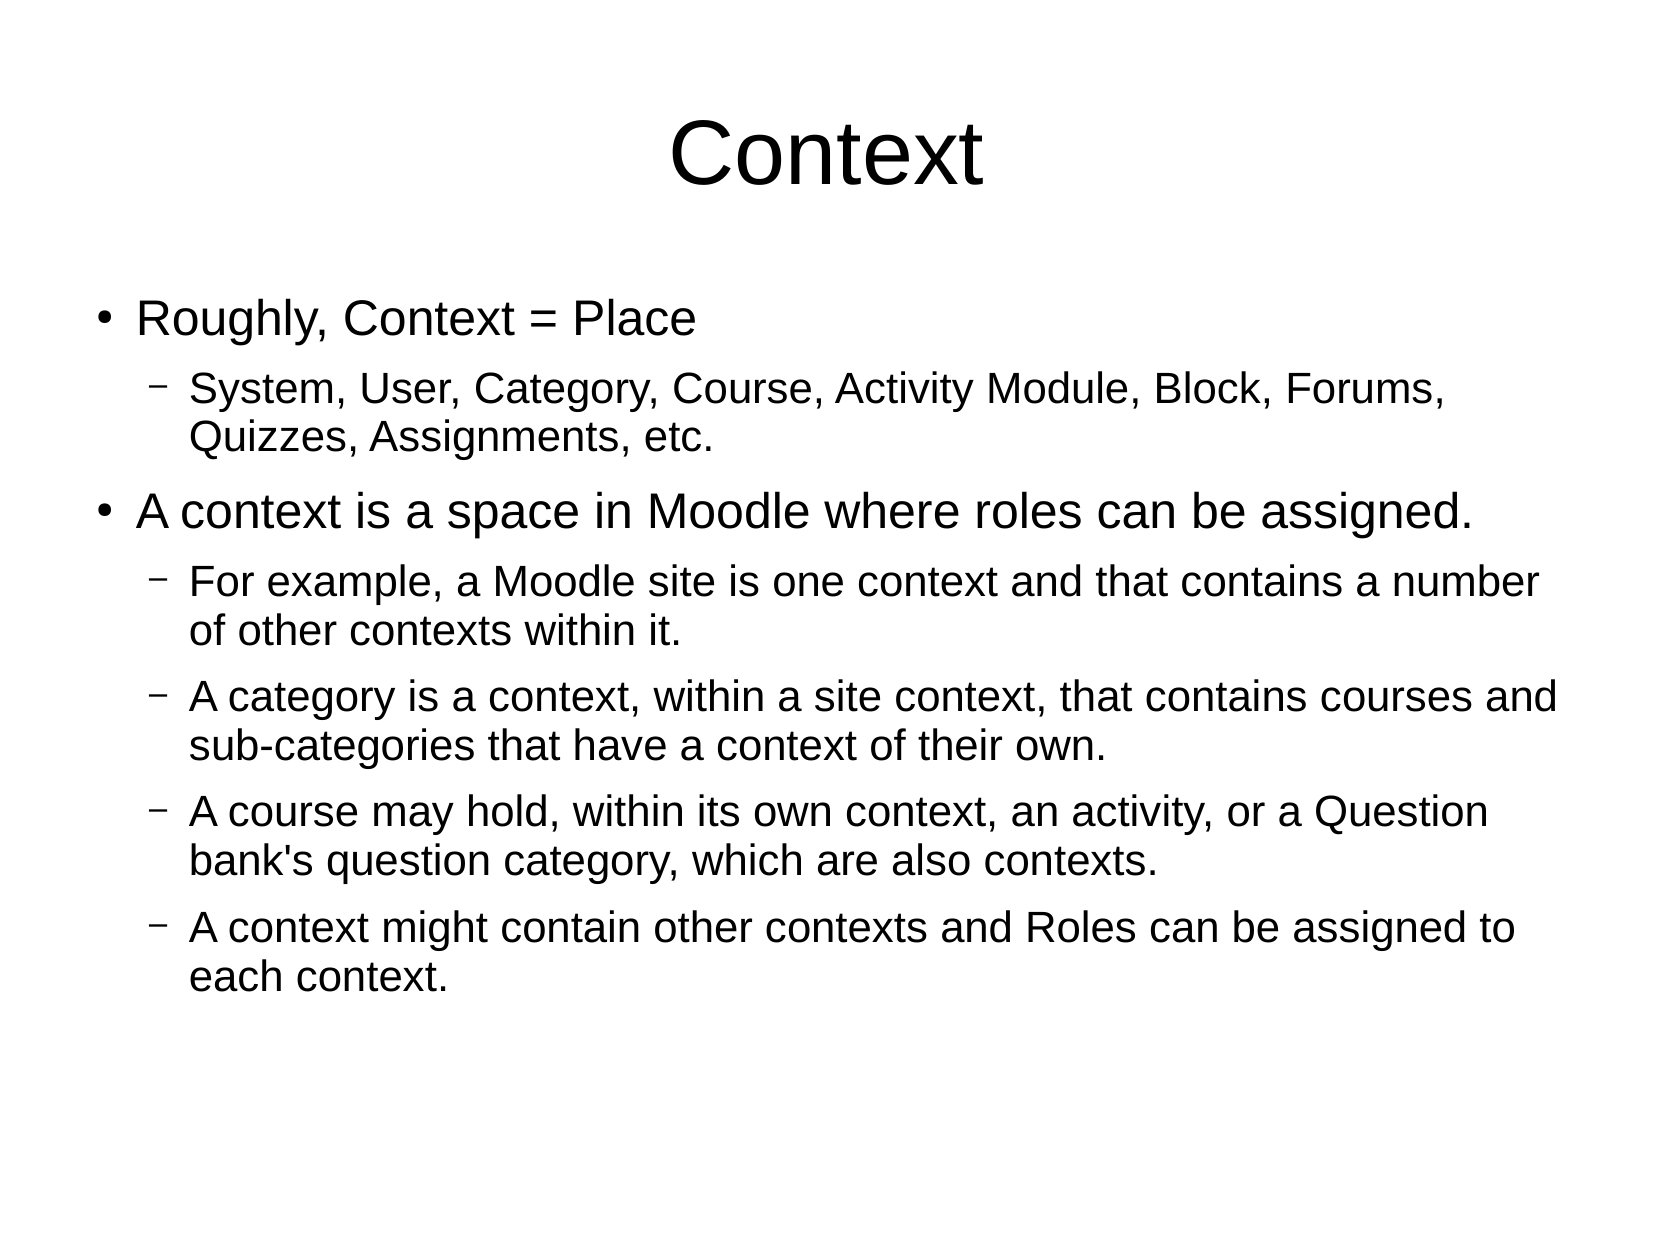

# Context
Roughly, Context = Place
System, User, Category, Course, Activity Module, Block, Forums, Quizzes, Assignments, etc.
A context is a space in Moodle where roles can be assigned.
For example, a Moodle site is one context and that contains a number of other contexts within it.
A category is a context, within a site context, that contains courses and sub-categories that have a context of their own.
A course may hold, within its own context, an activity, or a Question bank's question category, which are also contexts.
A context might contain other contexts and Roles can be assigned to each context.